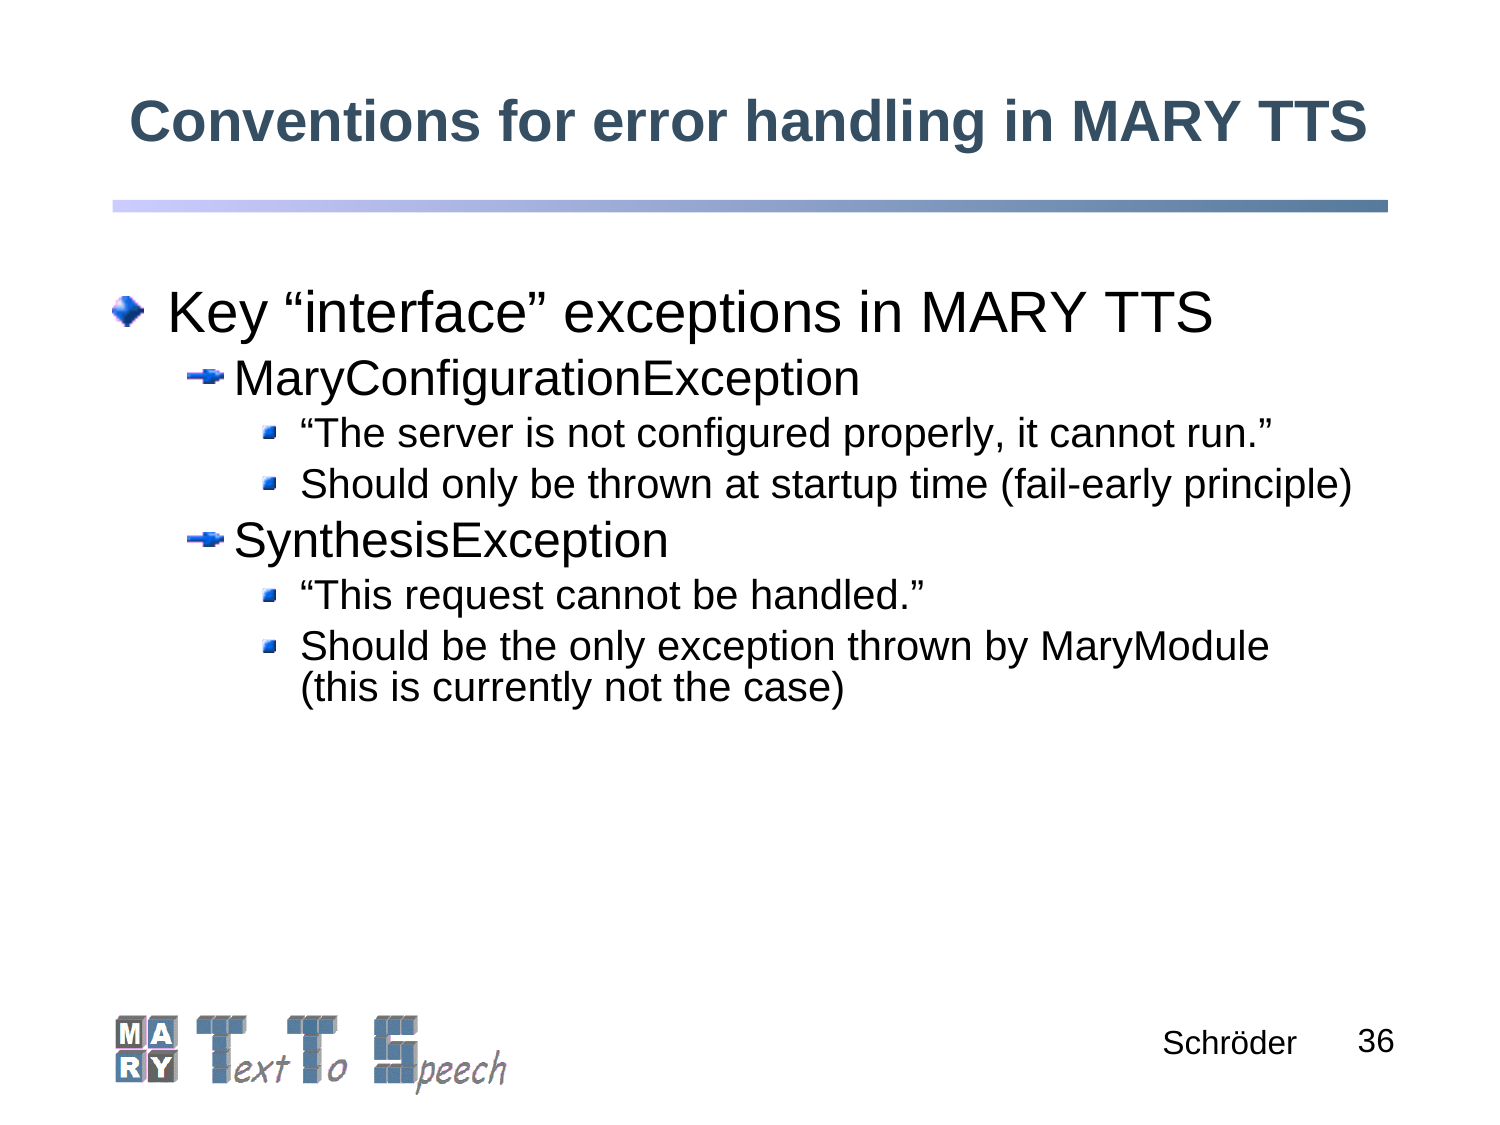

# Conventions for error handling in MARY TTS
Key “interface” exceptions in MARY TTS
MaryConfigurationException
“The server is not configured properly, it cannot run.”
Should only be thrown at startup time (fail-early principle)
SynthesisException
“This request cannot be handled.”
Should be the only exception thrown by MaryModule
(this is currently not the case)